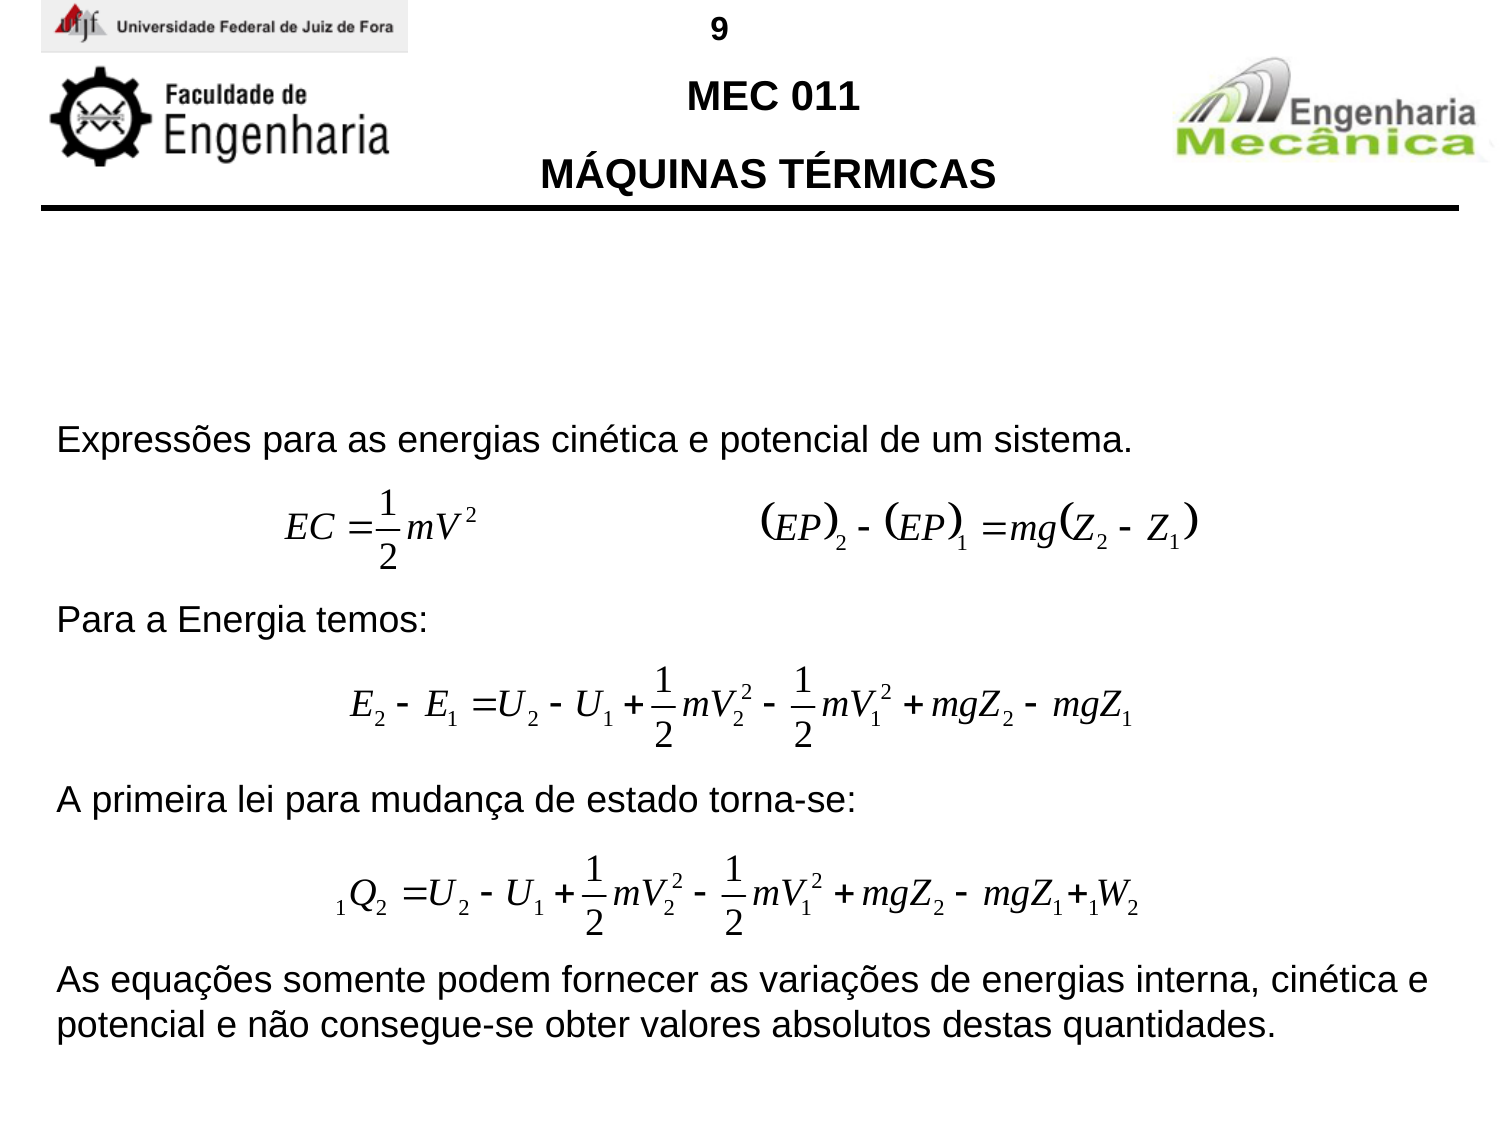

Expressões para as energias cinética e potencial de um sistema.
Para a Energia temos:
A primeira lei para mudança de estado torna-se:
As equações somente podem fornecer as variações de energias interna, cinética e potencial e não consegue-se obter valores absolutos destas quantidades.